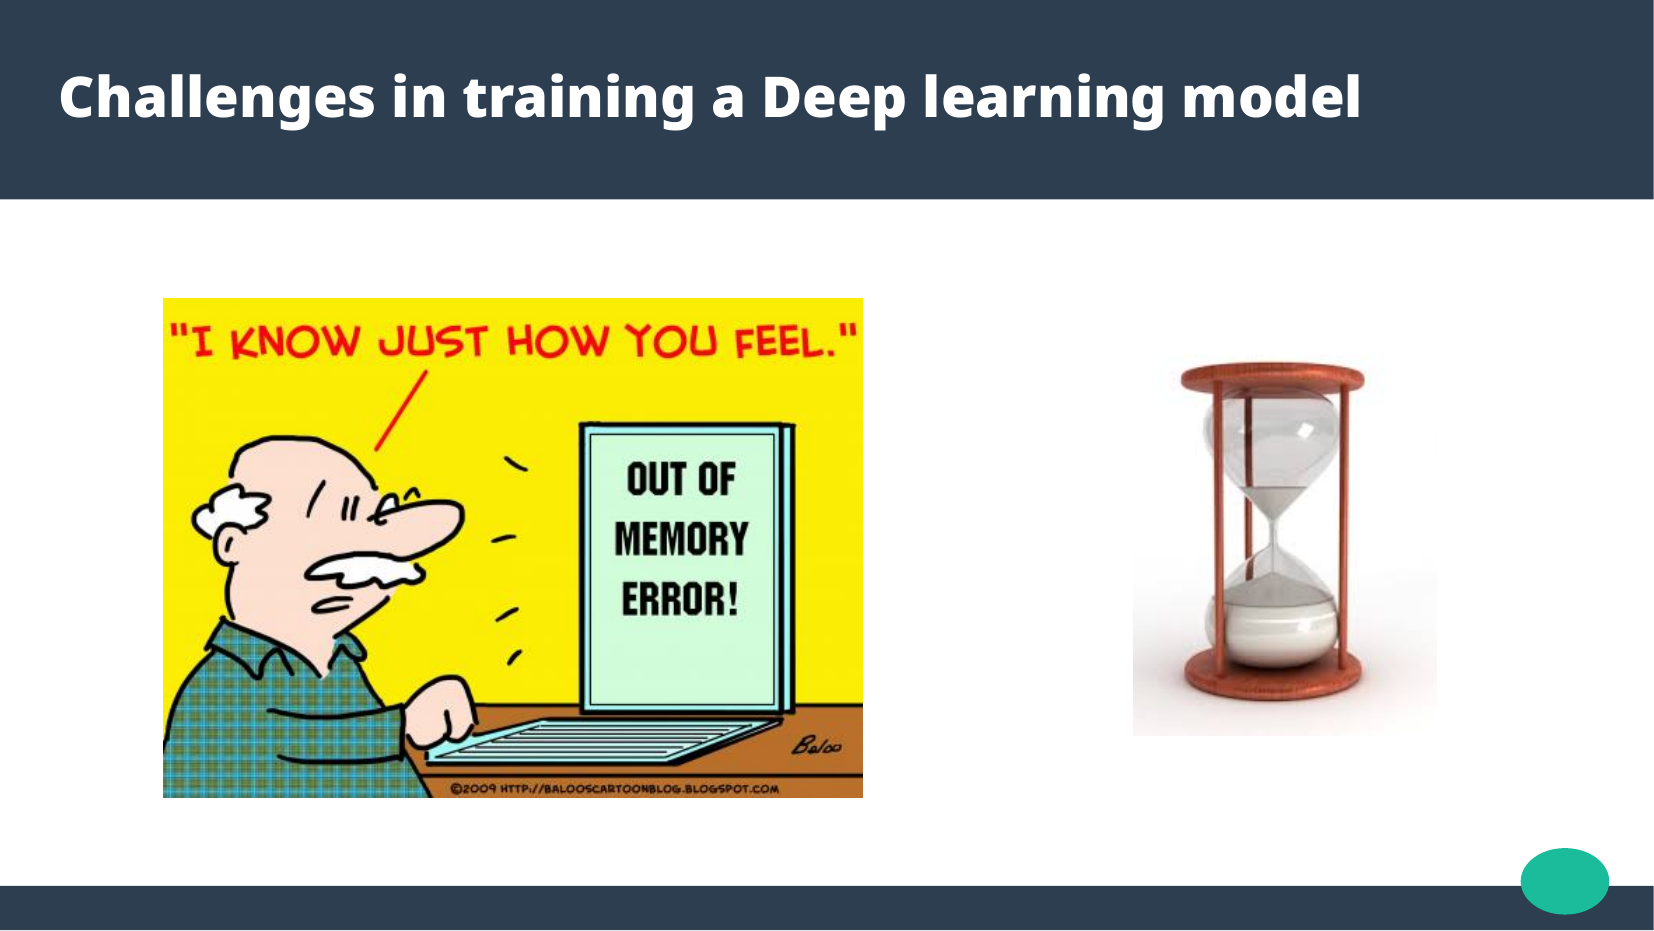

# Challenges in training a Deep learning model